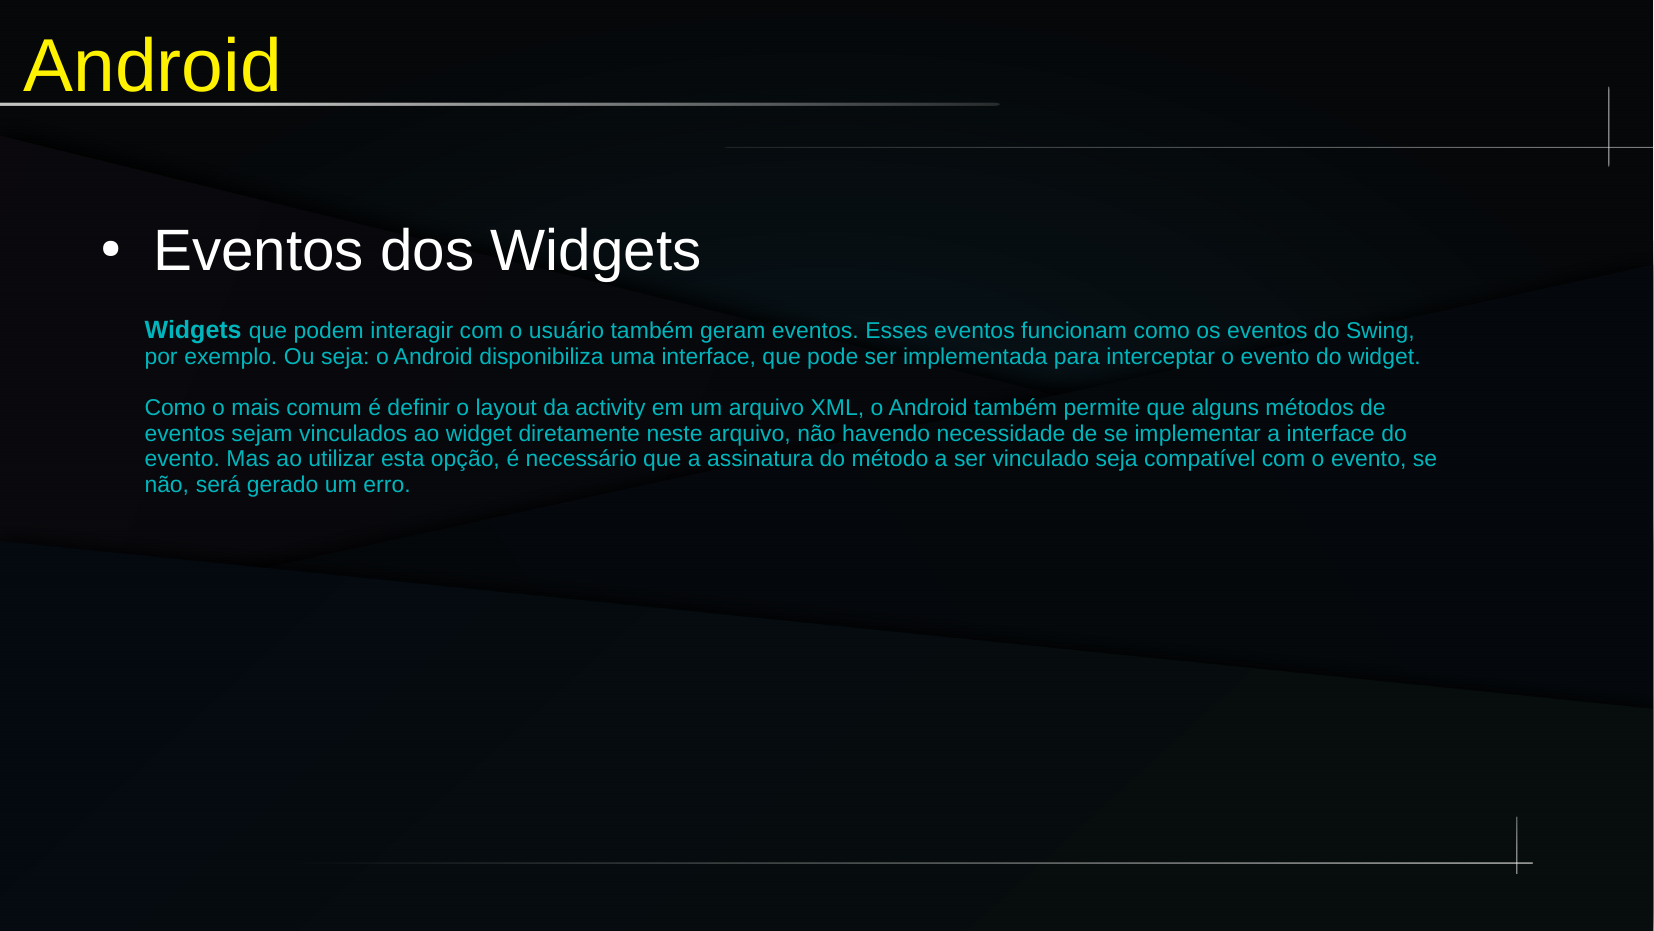

# Android
Eventos dos Widgets
Widgets que podem interagir com o usuário também geram eventos. Esses eventos funcionam como os eventos do Swing, por exemplo. Ou seja: o Android disponibiliza uma interface, que pode ser implementada para interceptar o evento do widget.
Como o mais comum é definir o layout da activity em um arquivo XML, o Android também permite que alguns métodos de eventos sejam vinculados ao widget diretamente neste arquivo, não havendo necessidade de se implementar a interface do evento. Mas ao utilizar esta opção, é necessário que a assinatura do método a ser vinculado seja compatível com o evento, se não, será gerado um erro.